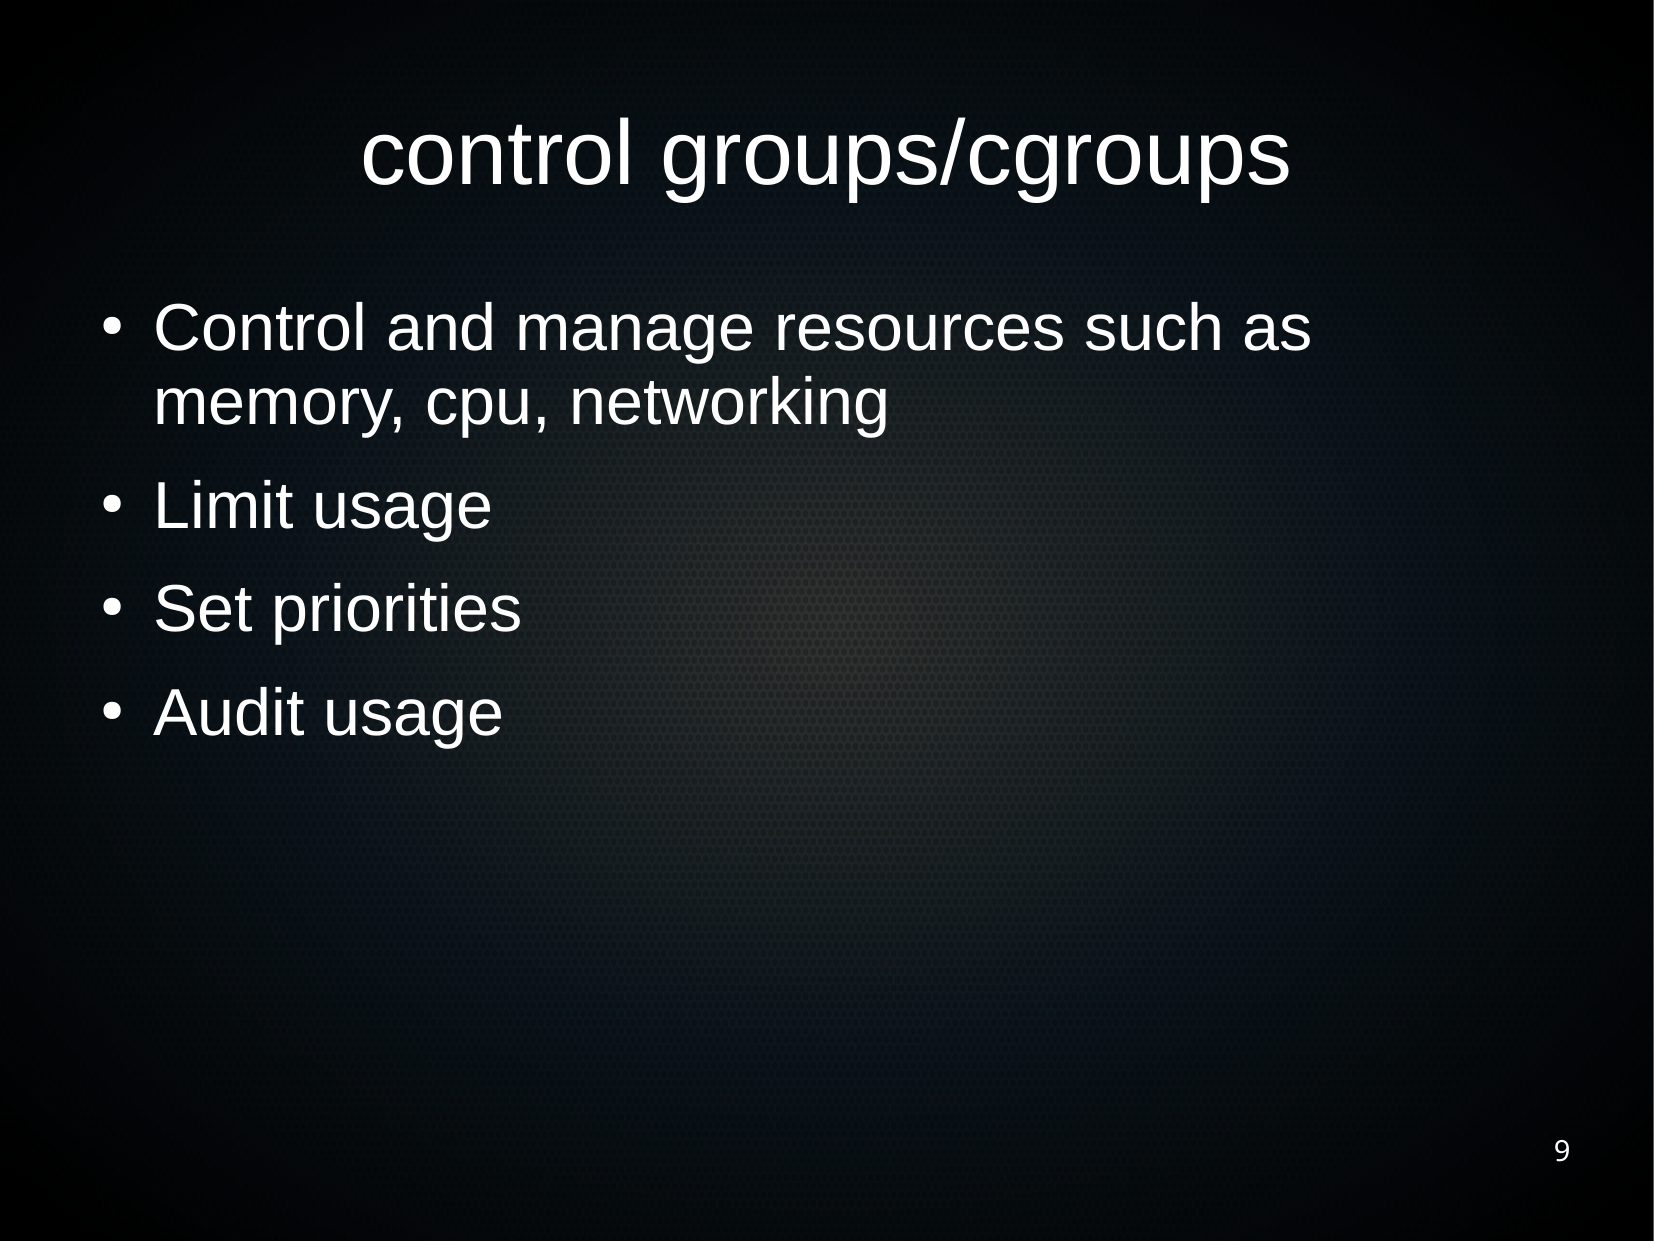

# control groups/cgroups
Control and manage resources such as memory, cpu, networking
Limit usage
Set priorities
Audit usage
9